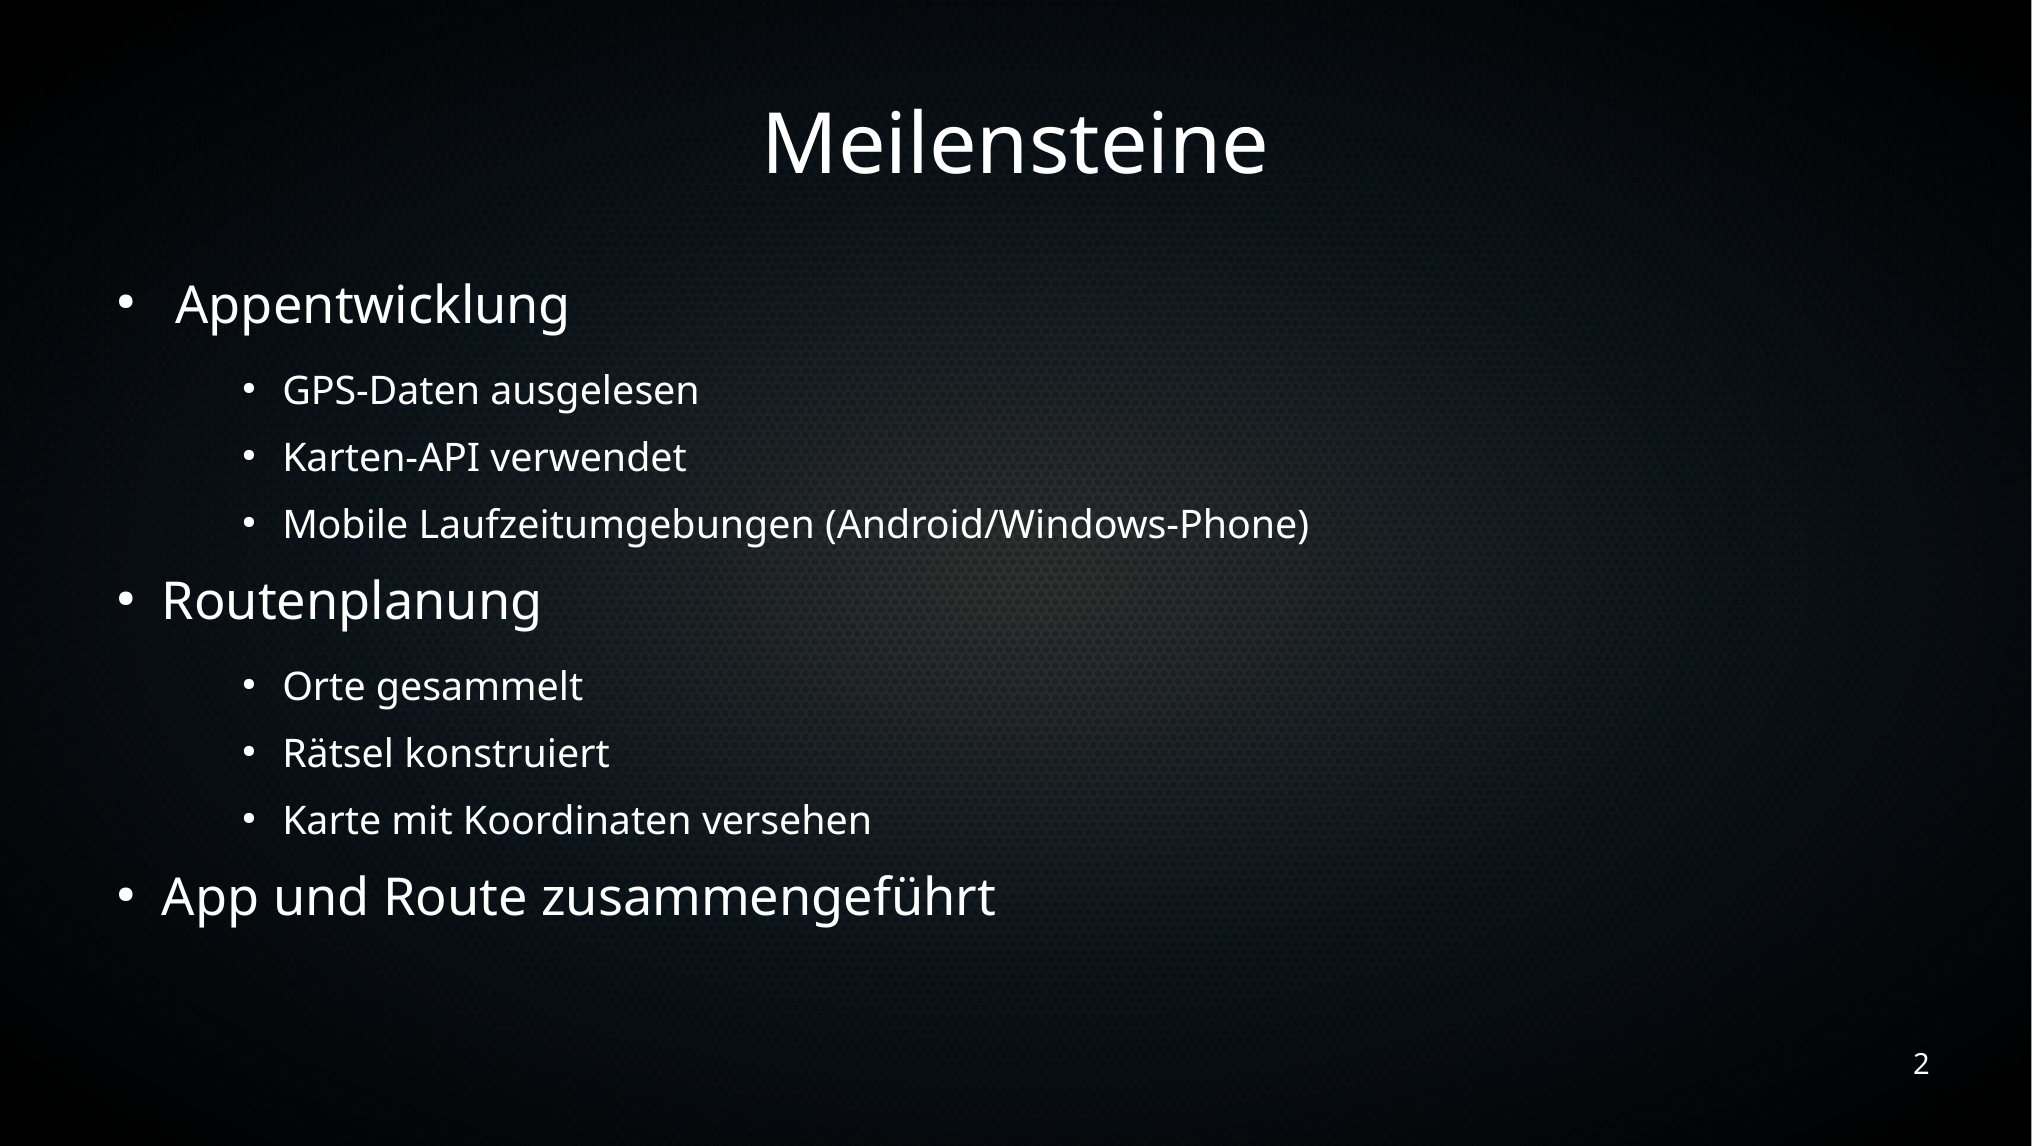

# Meilensteine
 Appentwicklung
GPS-Daten ausgelesen
Karten-API verwendet
Mobile Laufzeitumgebungen (Android/Windows-Phone)
Routenplanung
Orte gesammelt
Rätsel konstruiert
Karte mit Koordinaten versehen
App und Route zusammengeführt
2